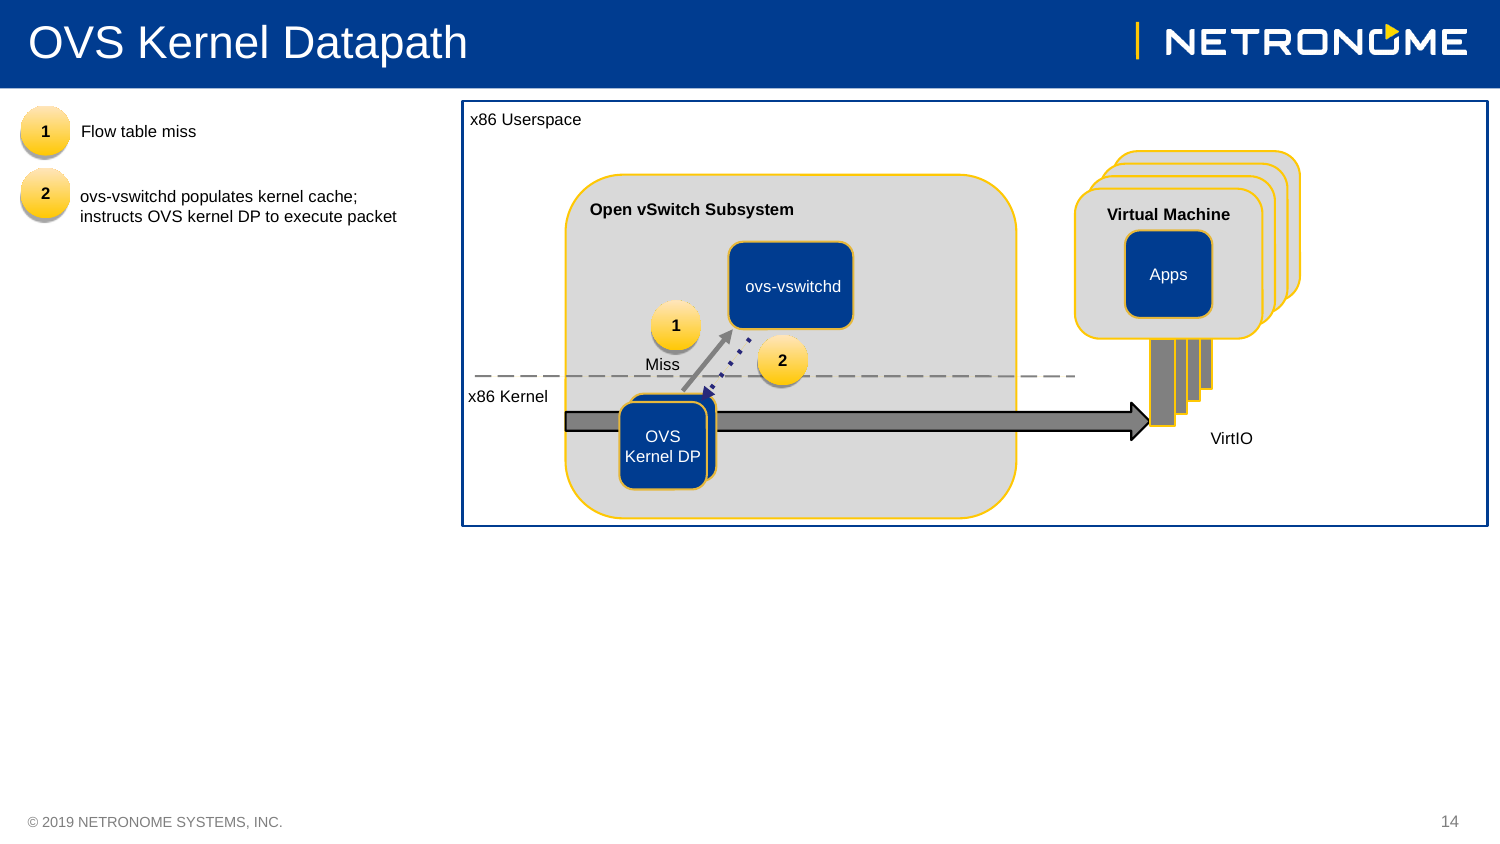

# OVS Kernel Datapath
x86 Userspace
1
Flow table miss
Virtual Machine
Virtual Machine
2
Open vSwitch Subsystem
Virtual Machine
ovs-vswitchd populates kernel cache; instructs OVS kernel DP to execute packet
Virtual Machine
Apps
ovs-vswitchd
1
2
Miss
x86 Kernel
OVS
Kernel DP
VirtIO